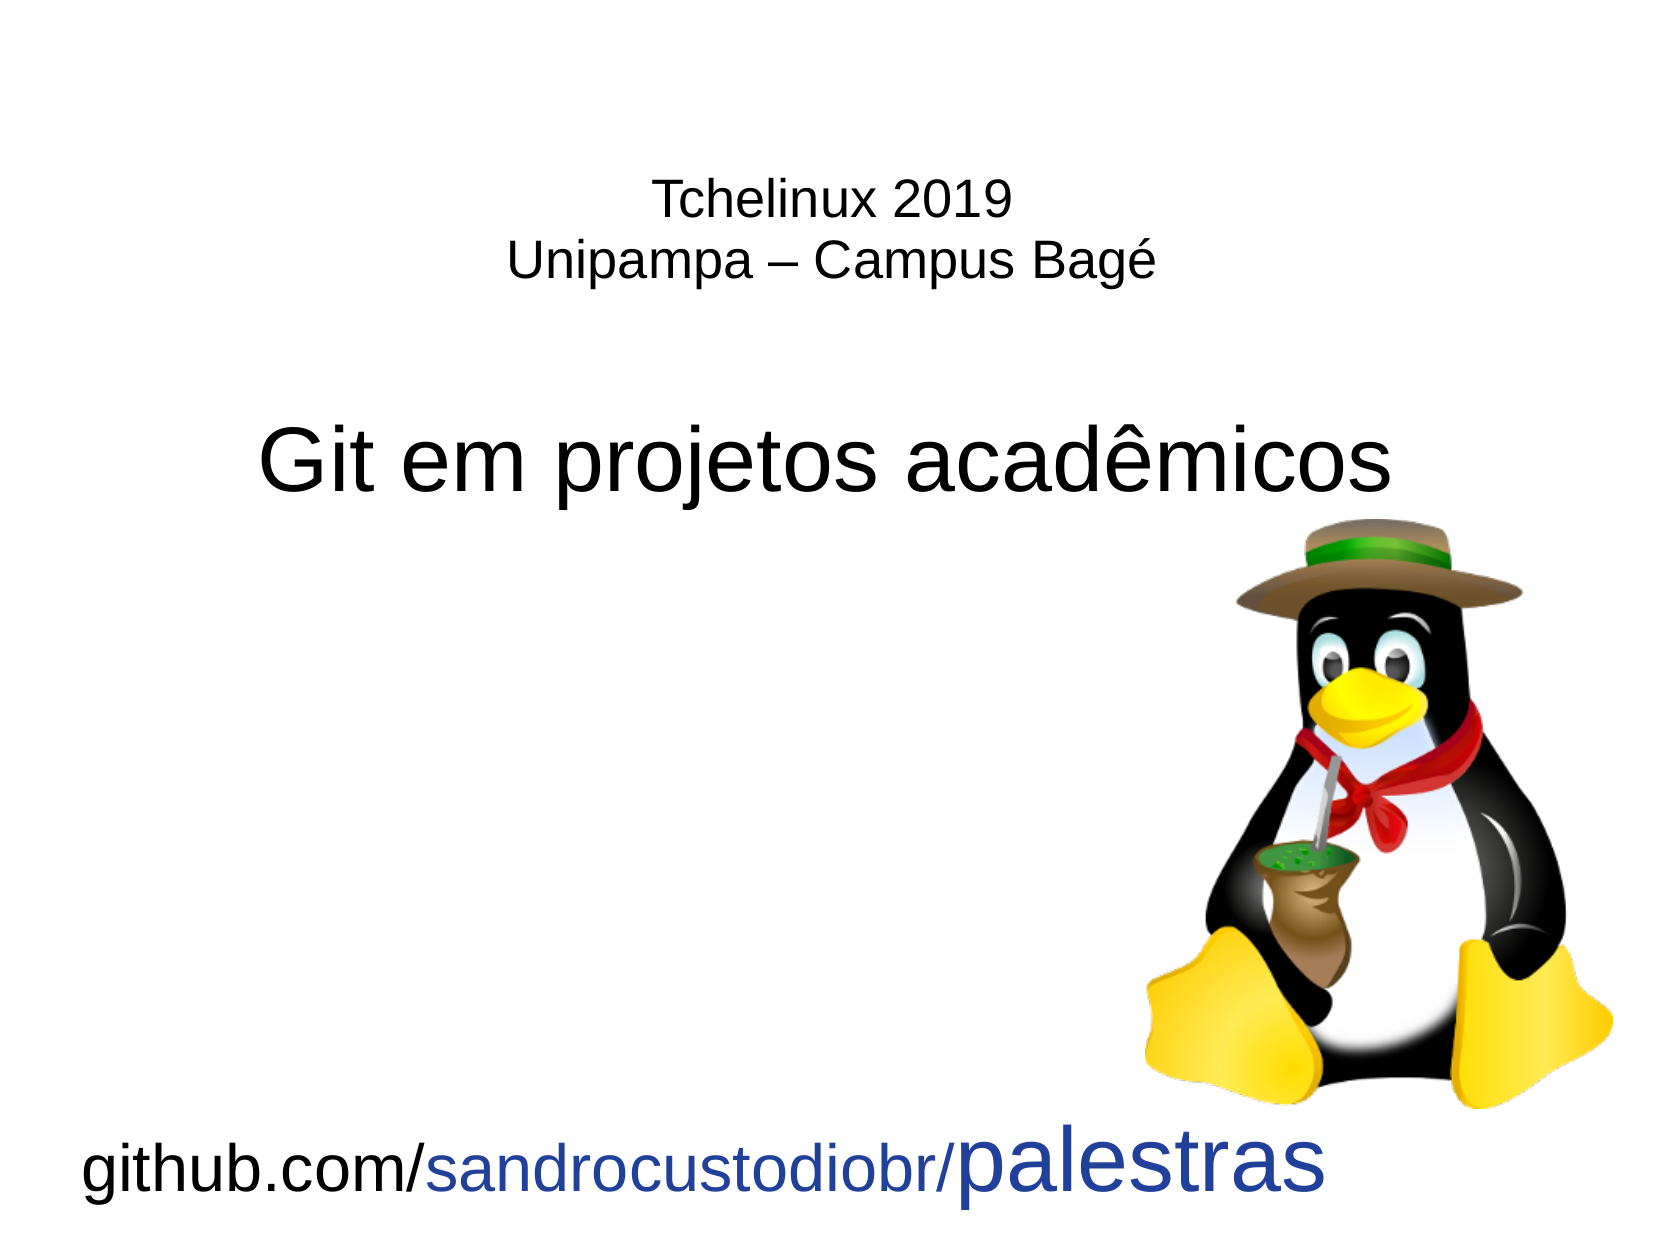

Tchelinux 2019
Unipampa – Campus Bagé
# Git em projetos acadêmicos
github.com/sandrocustodiobr/palestras